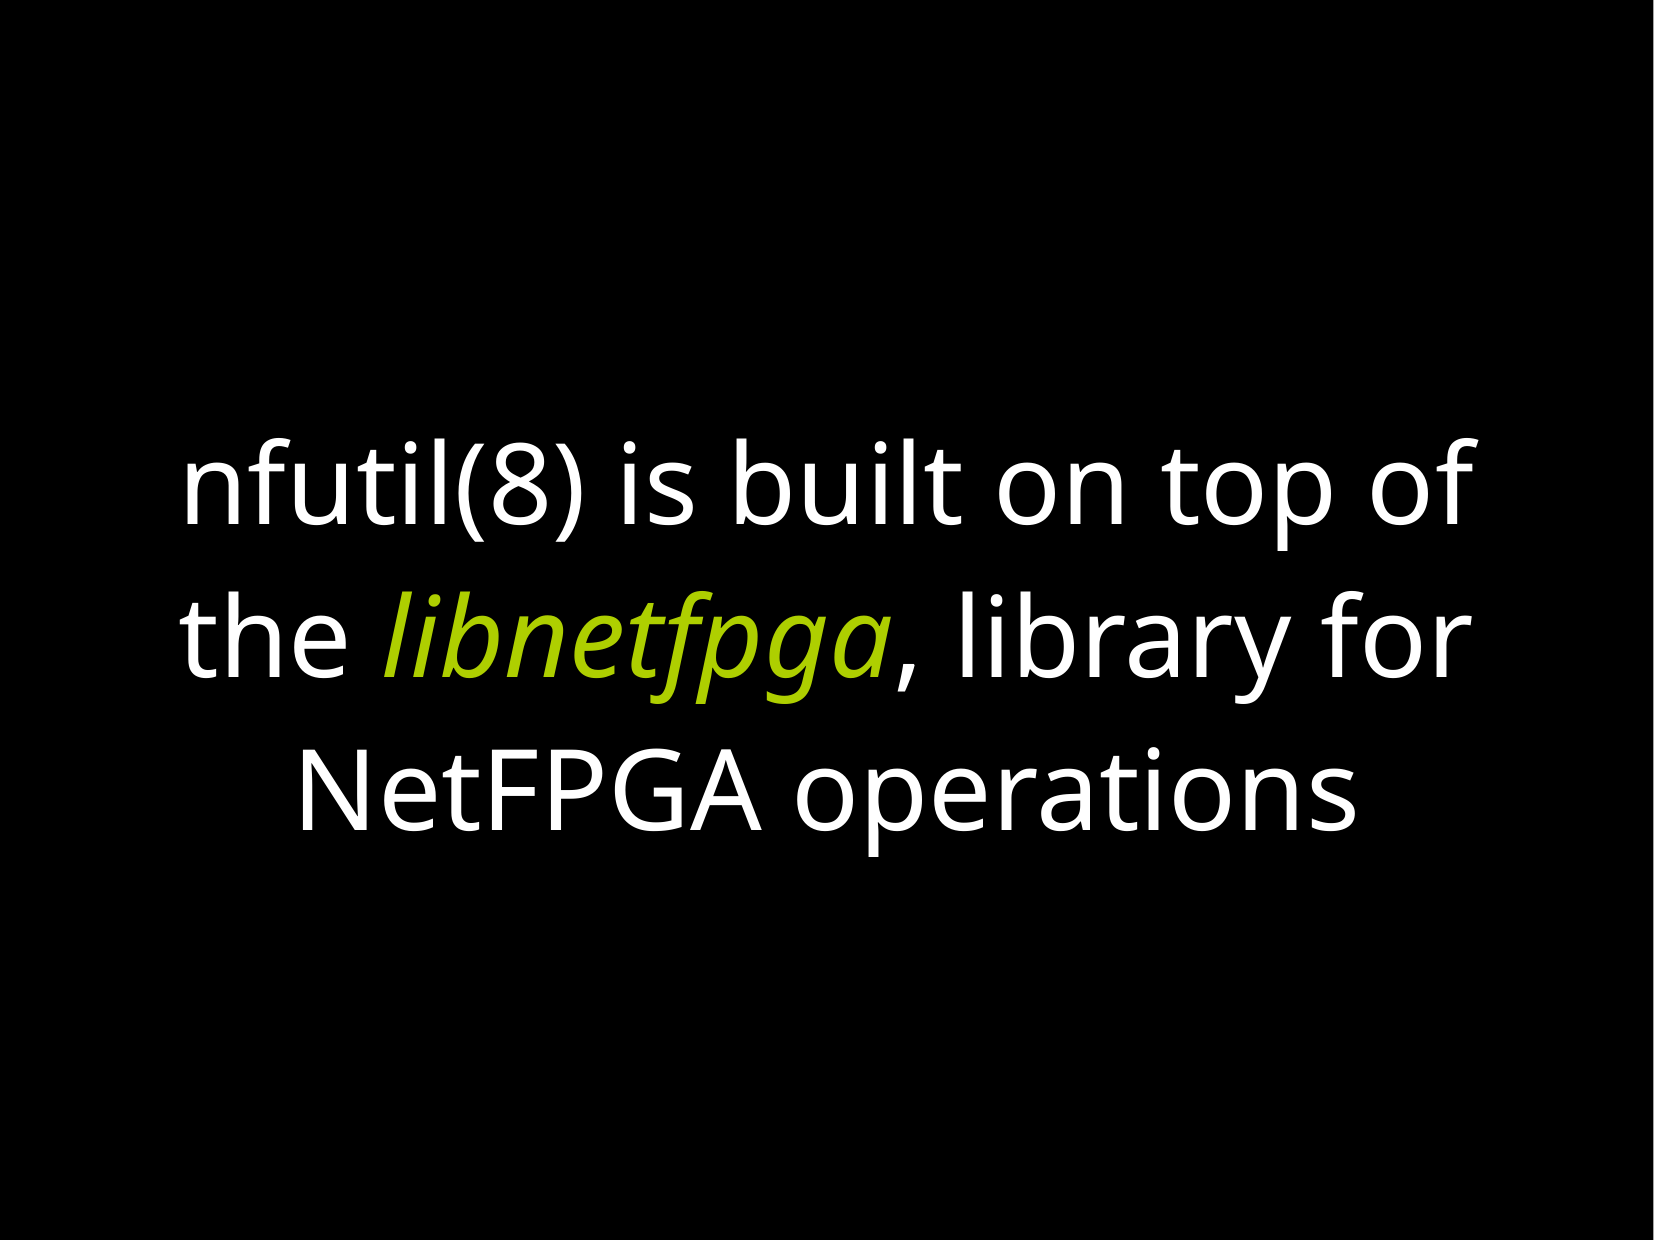

# nfutil(8) is built on top of the libnetfpga, library for NetFPGA operations